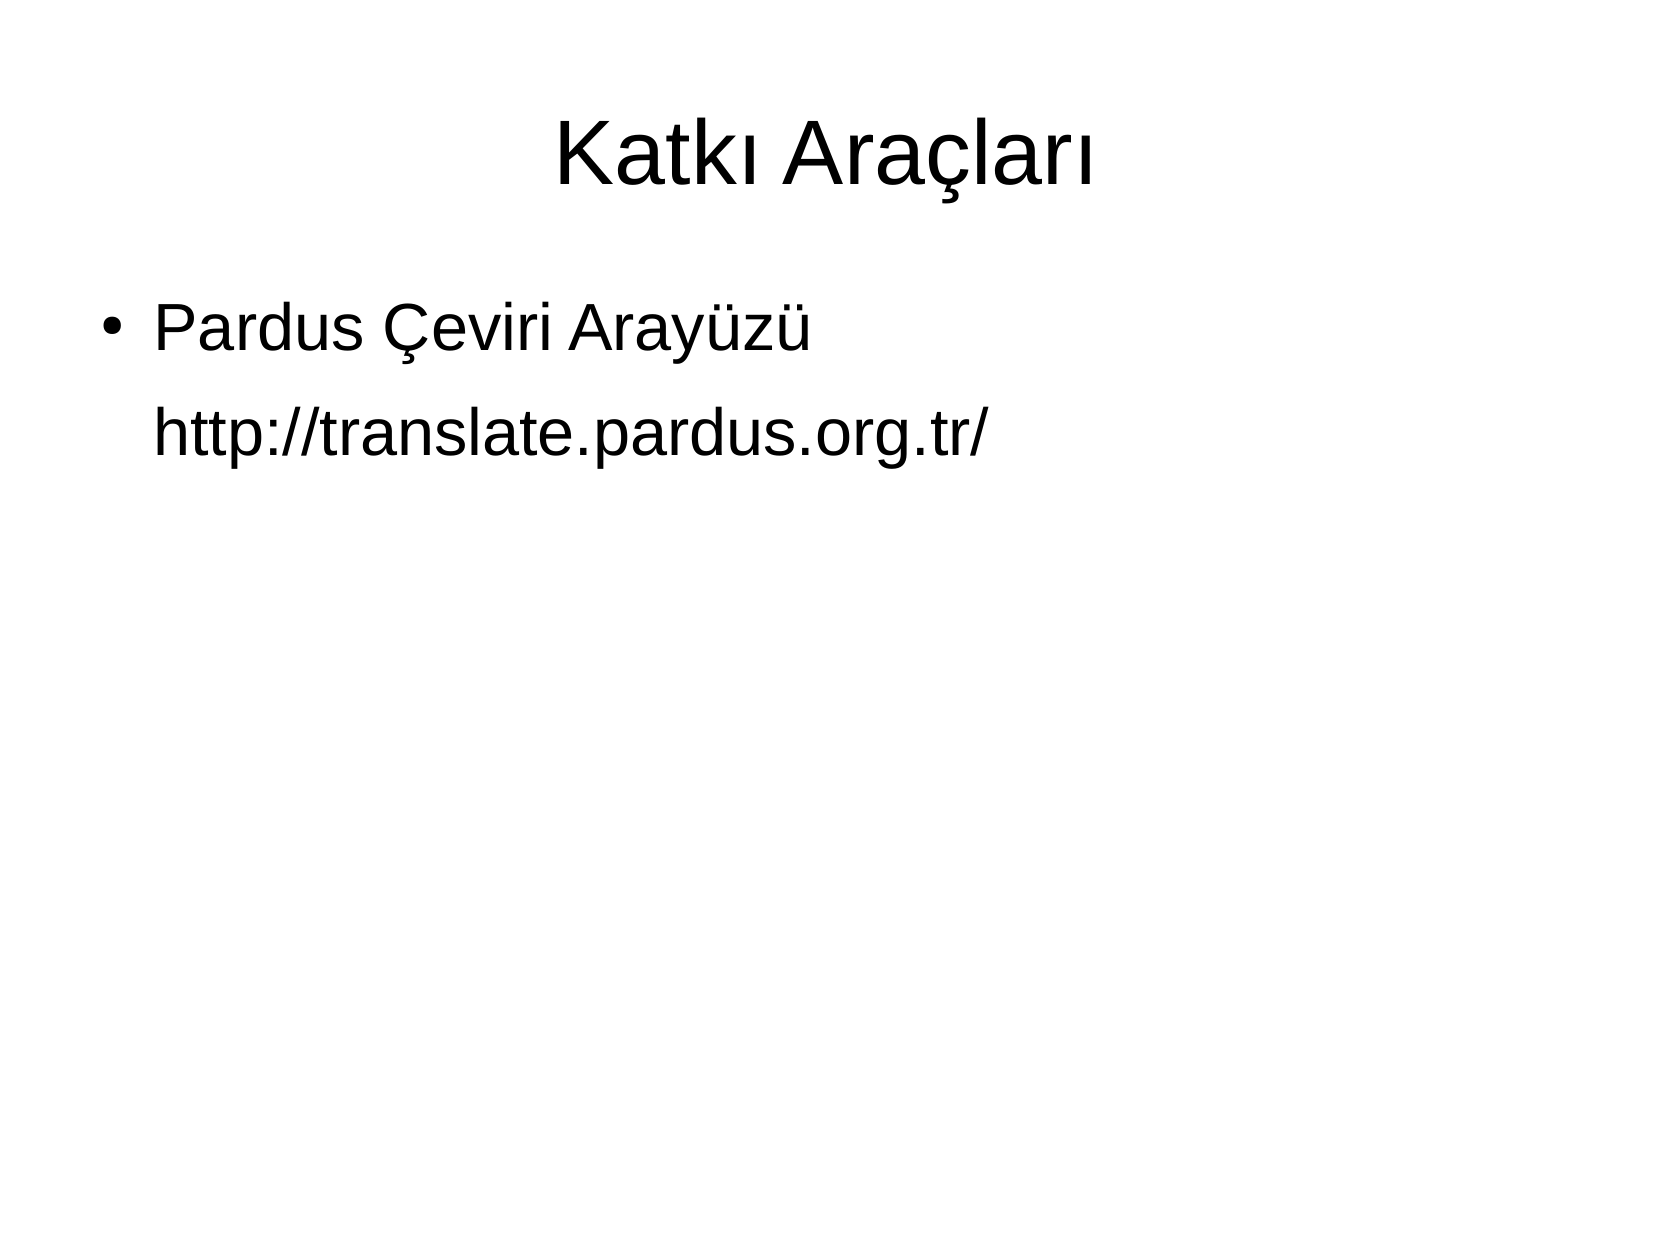

# Katkı Araçları
Pardus Çeviri Arayüzü
http://translate.pardus.org.tr/